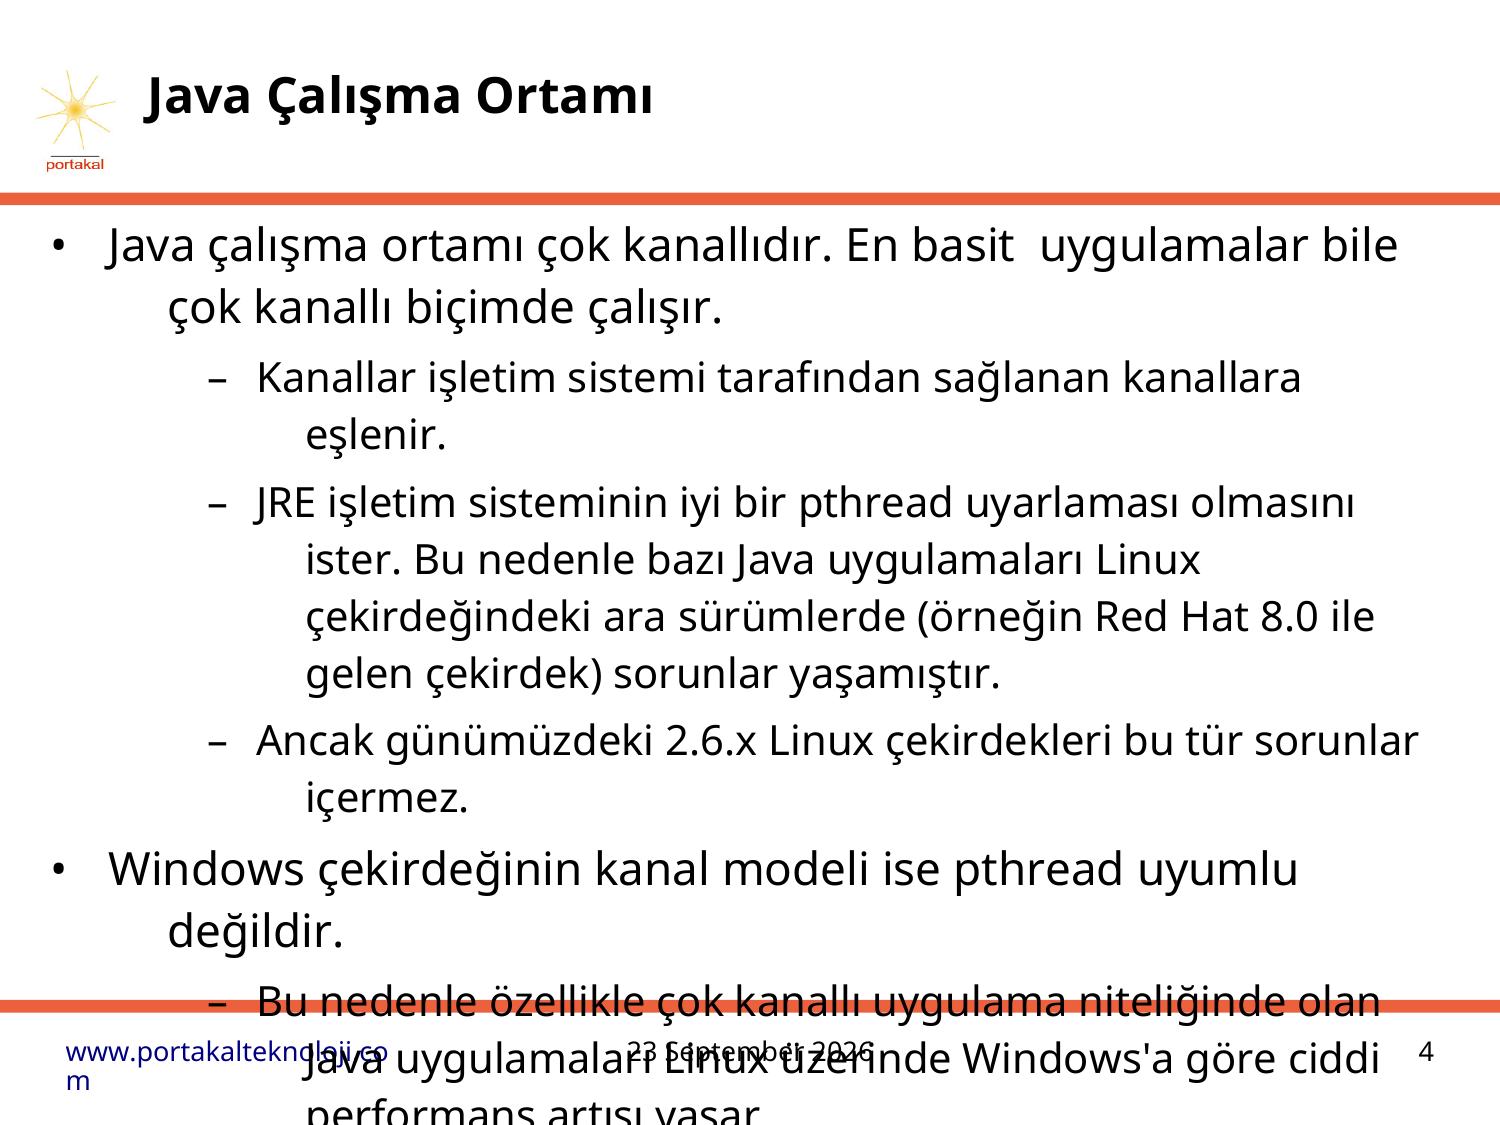

# Java Çalışma Ortamı
Java çalışma ortamı çok kanallıdır. En basit uygulamalar bile çok kanallı biçimde çalışır.
Kanallar işletim sistemi tarafından sağlanan kanallara eşlenir.
JRE işletim sisteminin iyi bir pthread uyarlaması olmasını ister. Bu nedenle bazı Java uygulamaları Linux çekirdeğindeki ara sürümlerde (örneğin Red Hat 8.0 ile gelen çekirdek) sorunlar yaşamıştır.
Ancak günümüzdeki 2.6.x Linux çekirdekleri bu tür sorunlar içermez.
Windows çekirdeğinin kanal modeli ise pthread uyumlu değildir.
Bu nedenle özellikle çok kanallı uygulama niteliğinde olan Java uygulamaları Linux üzerinde Windows'a göre ciddi performans artışı yaşar.